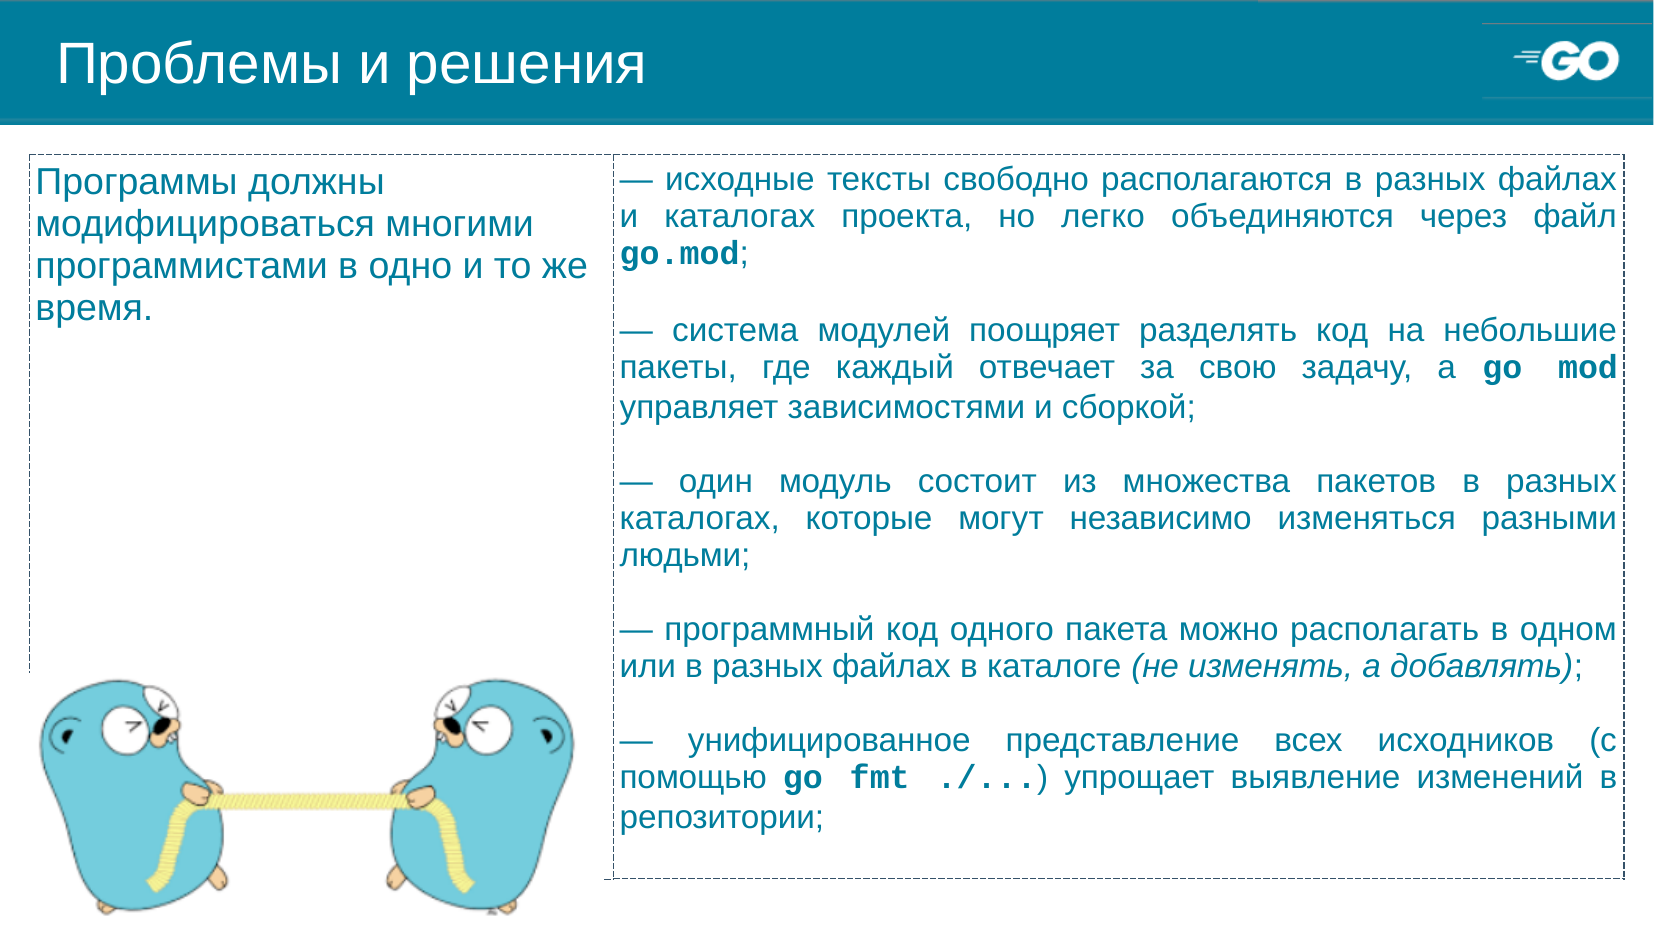

Проблемы и решения
| Программы должны модифицироваться многими программистами в одно и то же время. | — исходные тексты свободно располагаются в разных файлах и каталогах проекта, но легко объединяются через файл go.mod; — система модулей поощряет разделять код на небольшие пакеты, где каждый отвечает за свою задачу, а go mod управляет зависимостями и сборкой; — один модуль состоит из множества пакетов в разных каталогах, которые могут независимо изменяться разными людьми; — программный код одного пакета можно располагать в одном или в разных файлах в каталоге (не изменять, а добавлять); — унифицированное представление всех исходников (с помощью go fmt ./...) упрощает выявление изменений в репозитории; |
| --- | --- |